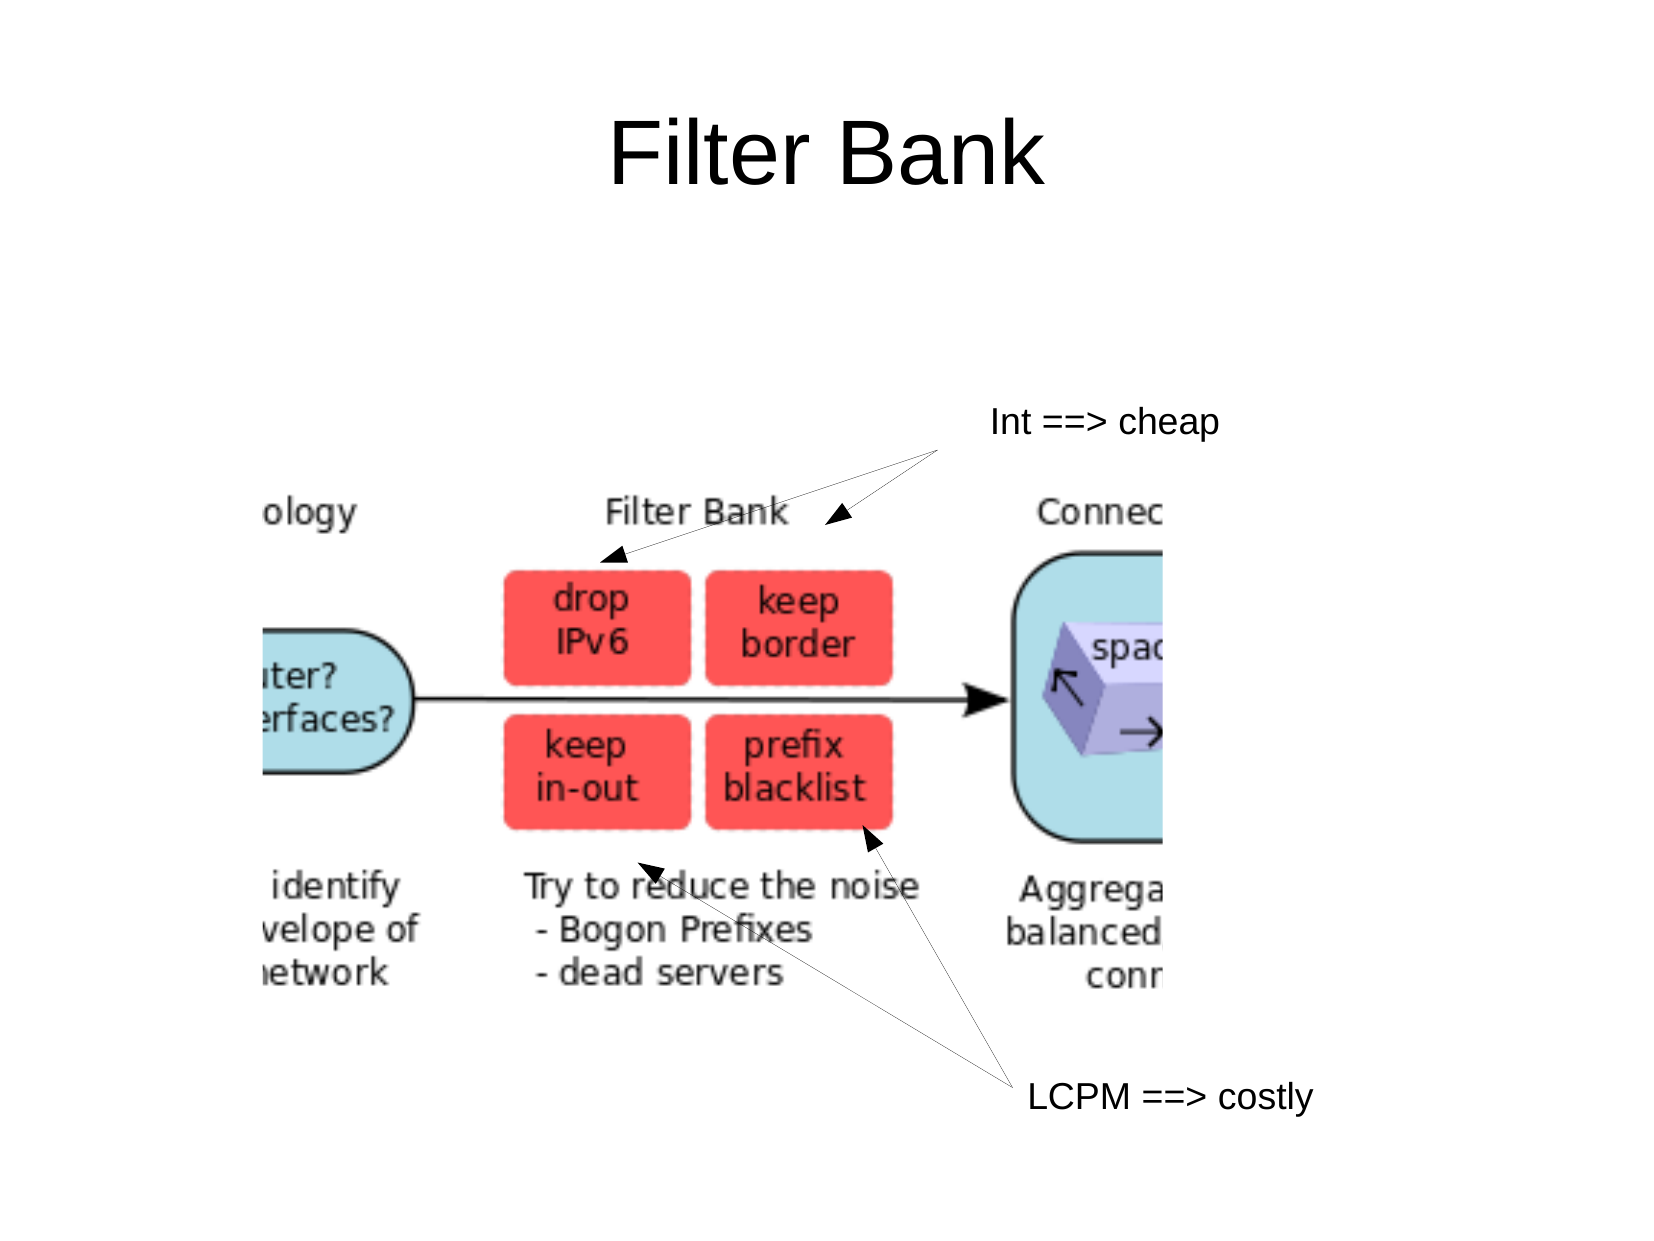

# Filter Bank
Int ==> cheap
LCPM ==> costly